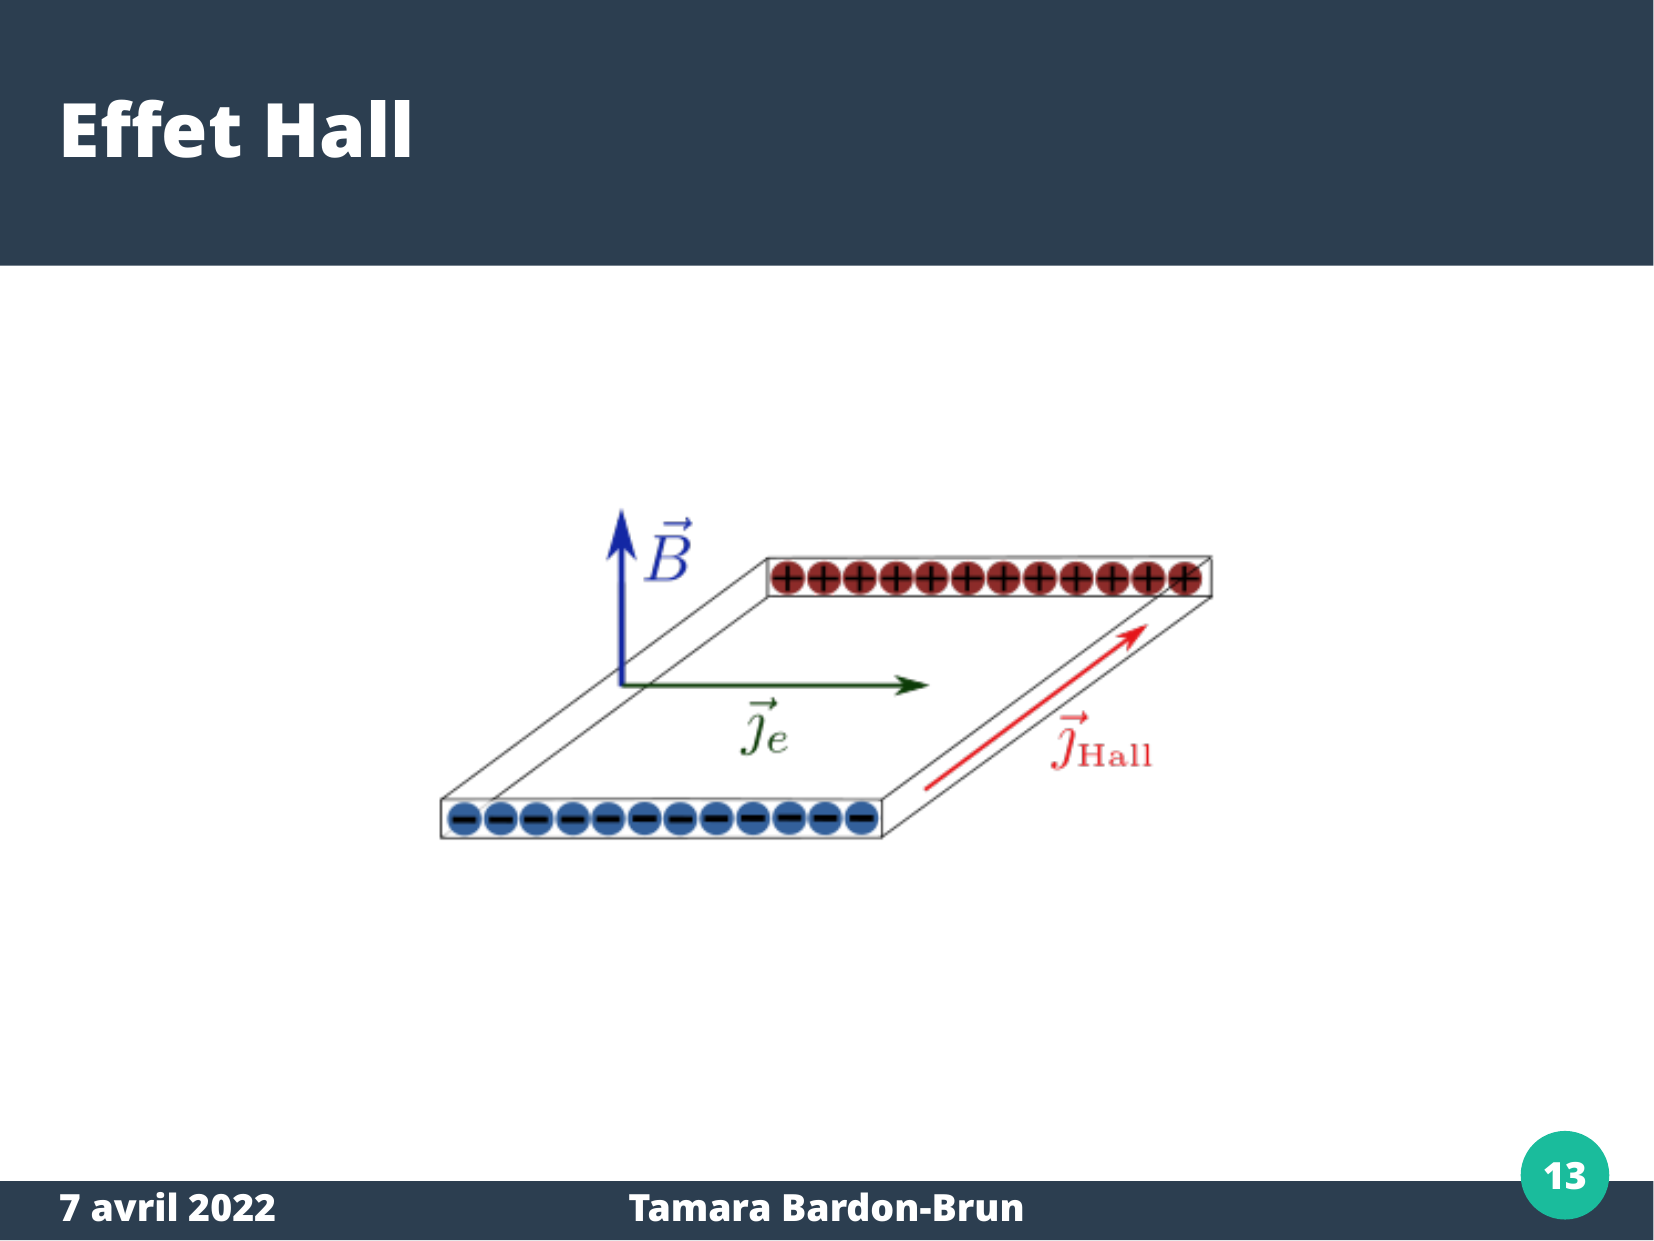

# Effet Hall
13
7 avril 2022
Tamara Bardon-Brun